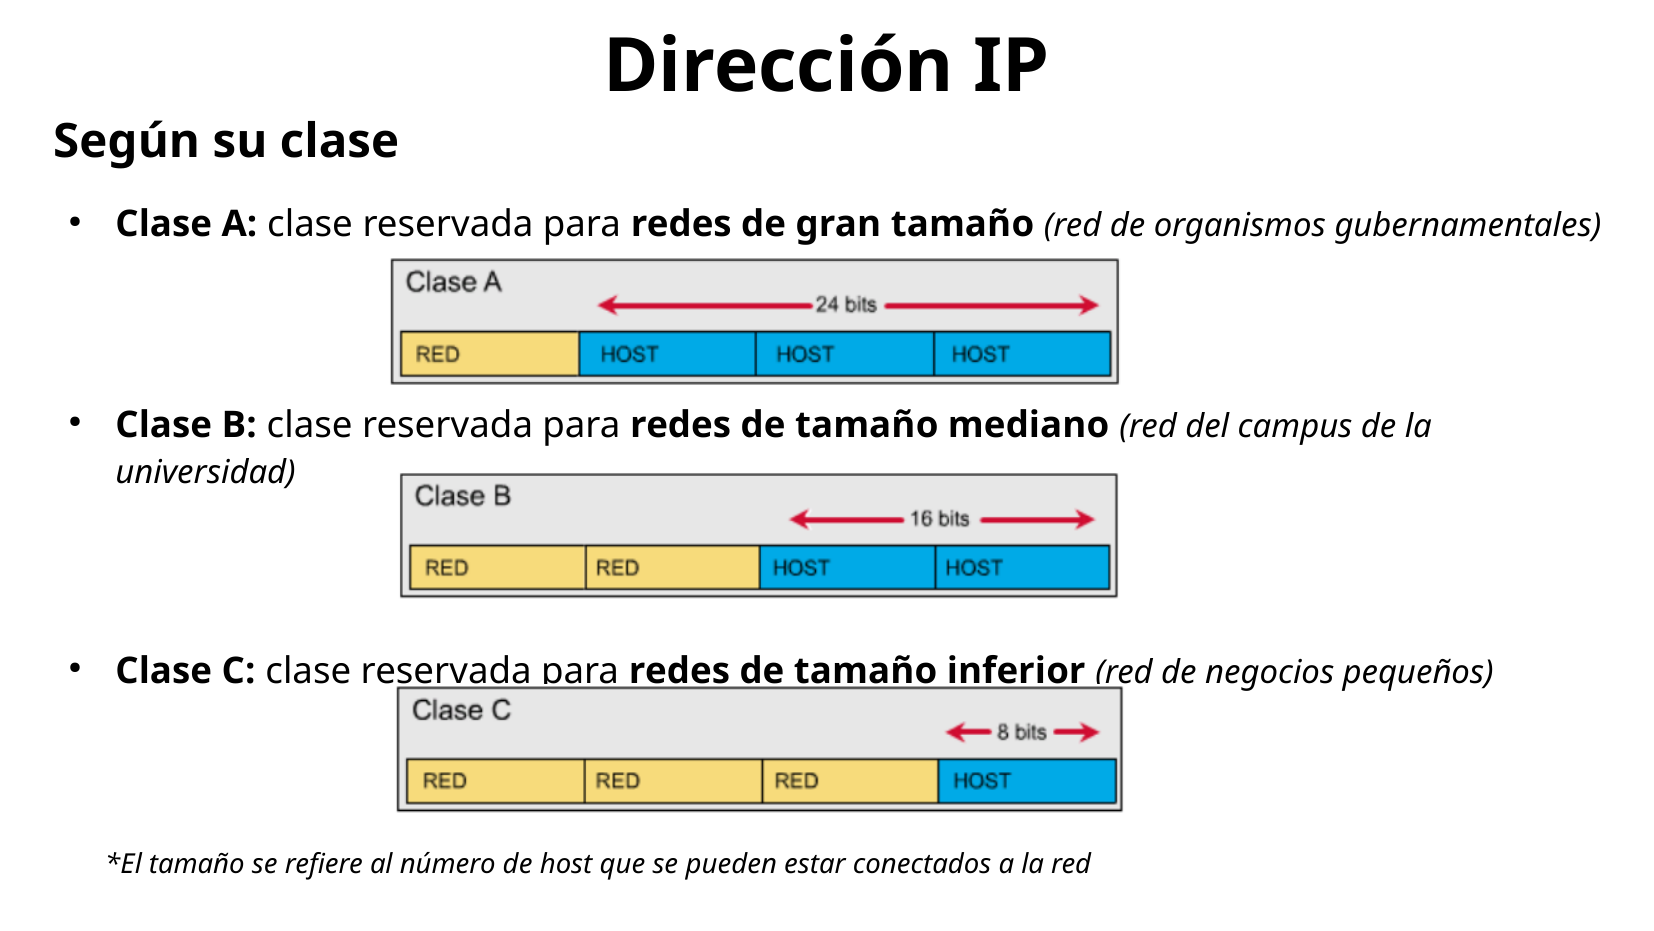

# Dirección IP
Según su clase
Clase A: clase reservada para redes de gran tamaño (red de organismos gubernamentales)
Clase B: clase reservada para redes de tamaño mediano (red del campus de la universidad)
Clase C: clase reservada para redes de tamaño inferior (red de negocios pequeños)
*El tamaño se refiere al número de host que se pueden estar conectados a la red